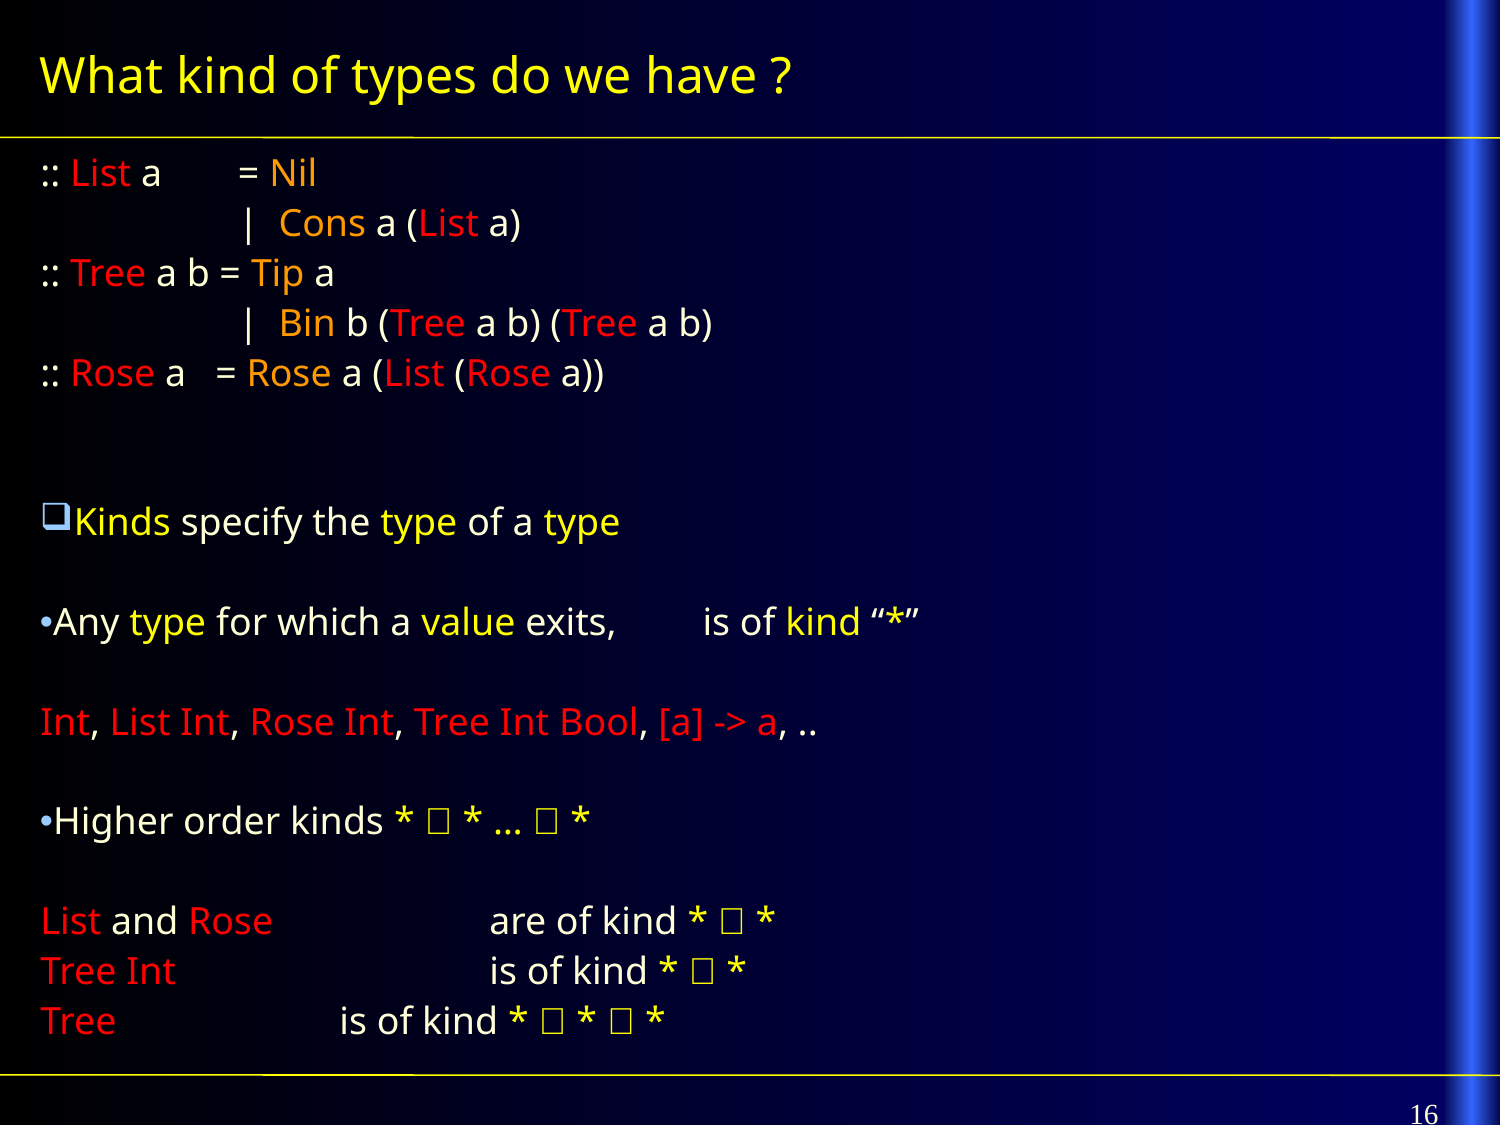

What kind of types do we have ?
:: List a	 = Nil
		 | Cons a (List a)
:: Tree a b = Tip a
		 | Bin b (Tree a b) (Tree a b)
:: Rose a = Rose a (List (Rose a))
Kinds specify the type of a type
Any type for which a value exits, 	is of kind “*”
Int, List Int, Rose Int, Tree Int Bool, [a] -> a, ..
Higher order kinds *  * …  *
List and Rose 		are of kind *  *
Tree Int			is of kind *  *
Tree 			is of kind *  *  *